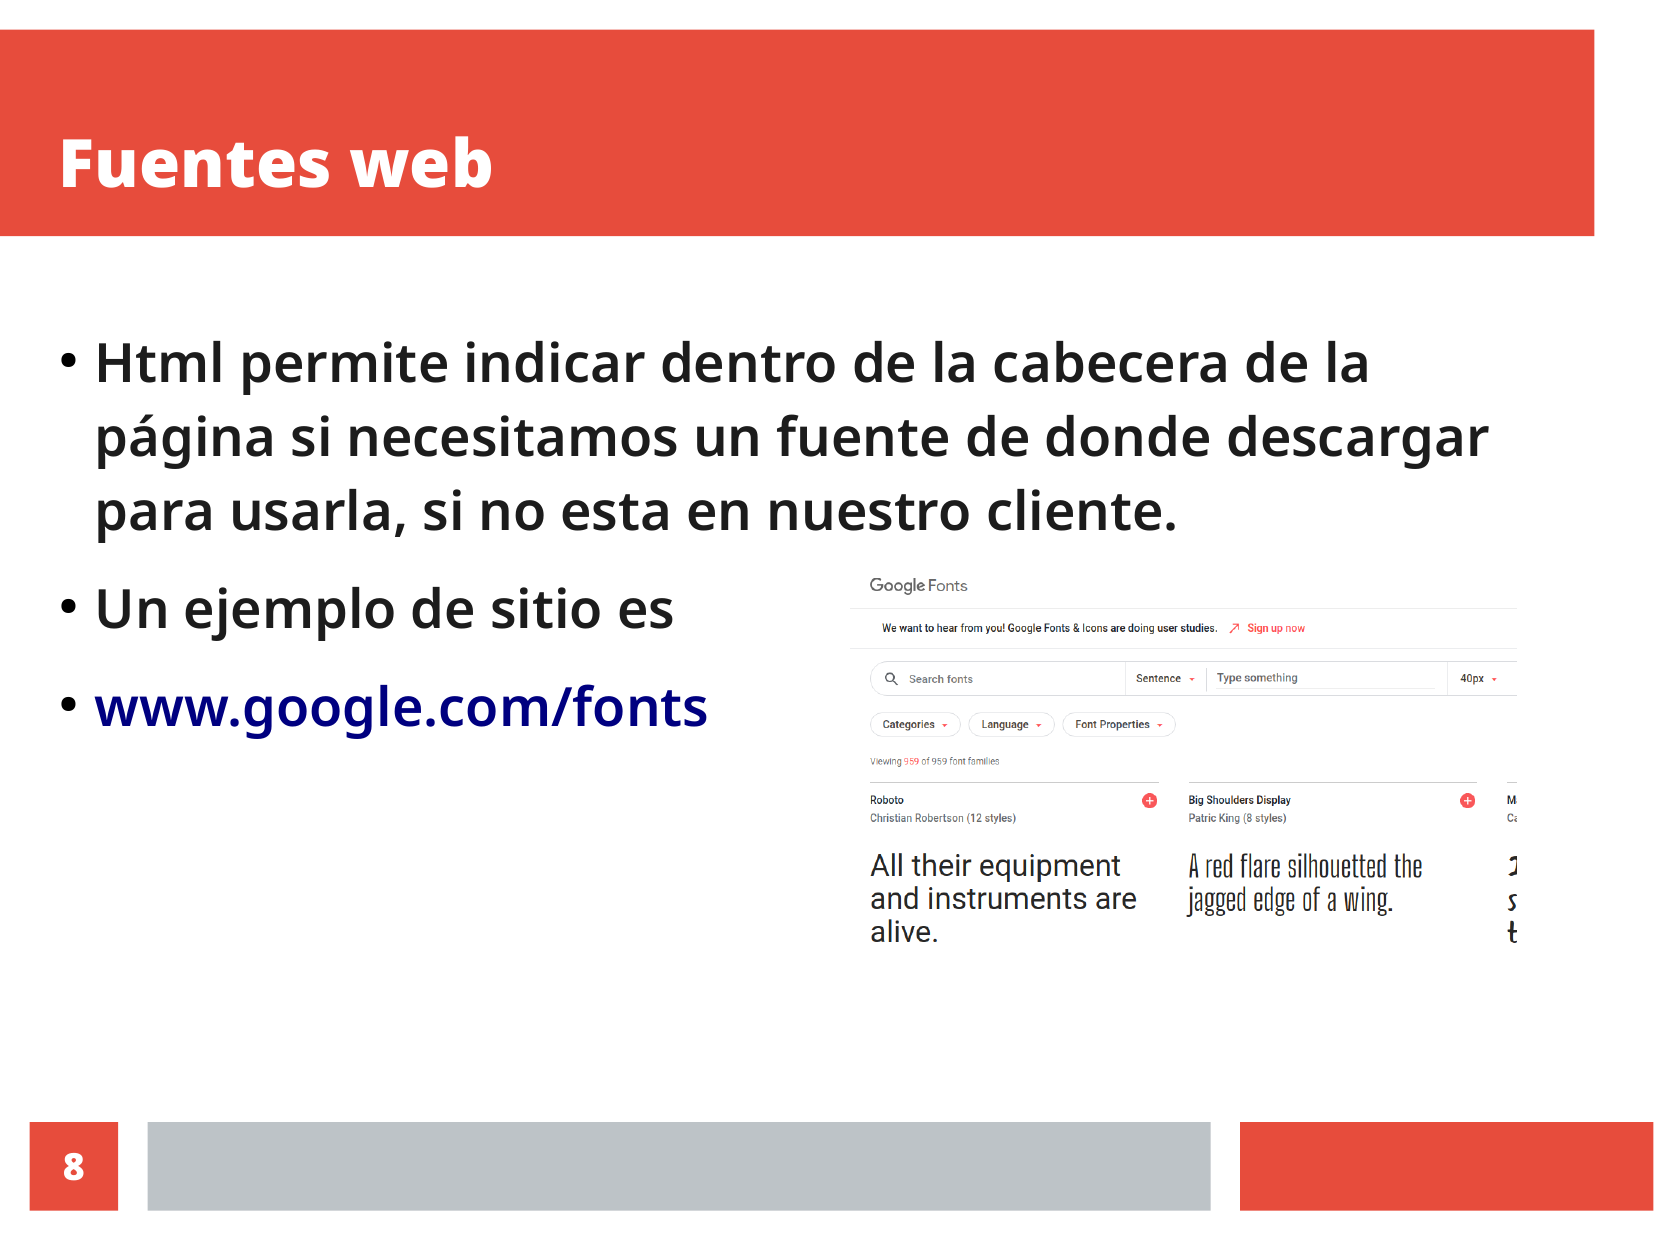

# Fuentes web
Html permite indicar dentro de la cabecera de la página si necesitamos un fuente de donde descargar para usarla, si no esta en nuestro cliente.
Un ejemplo de sitio es
www.google.com/fonts
8